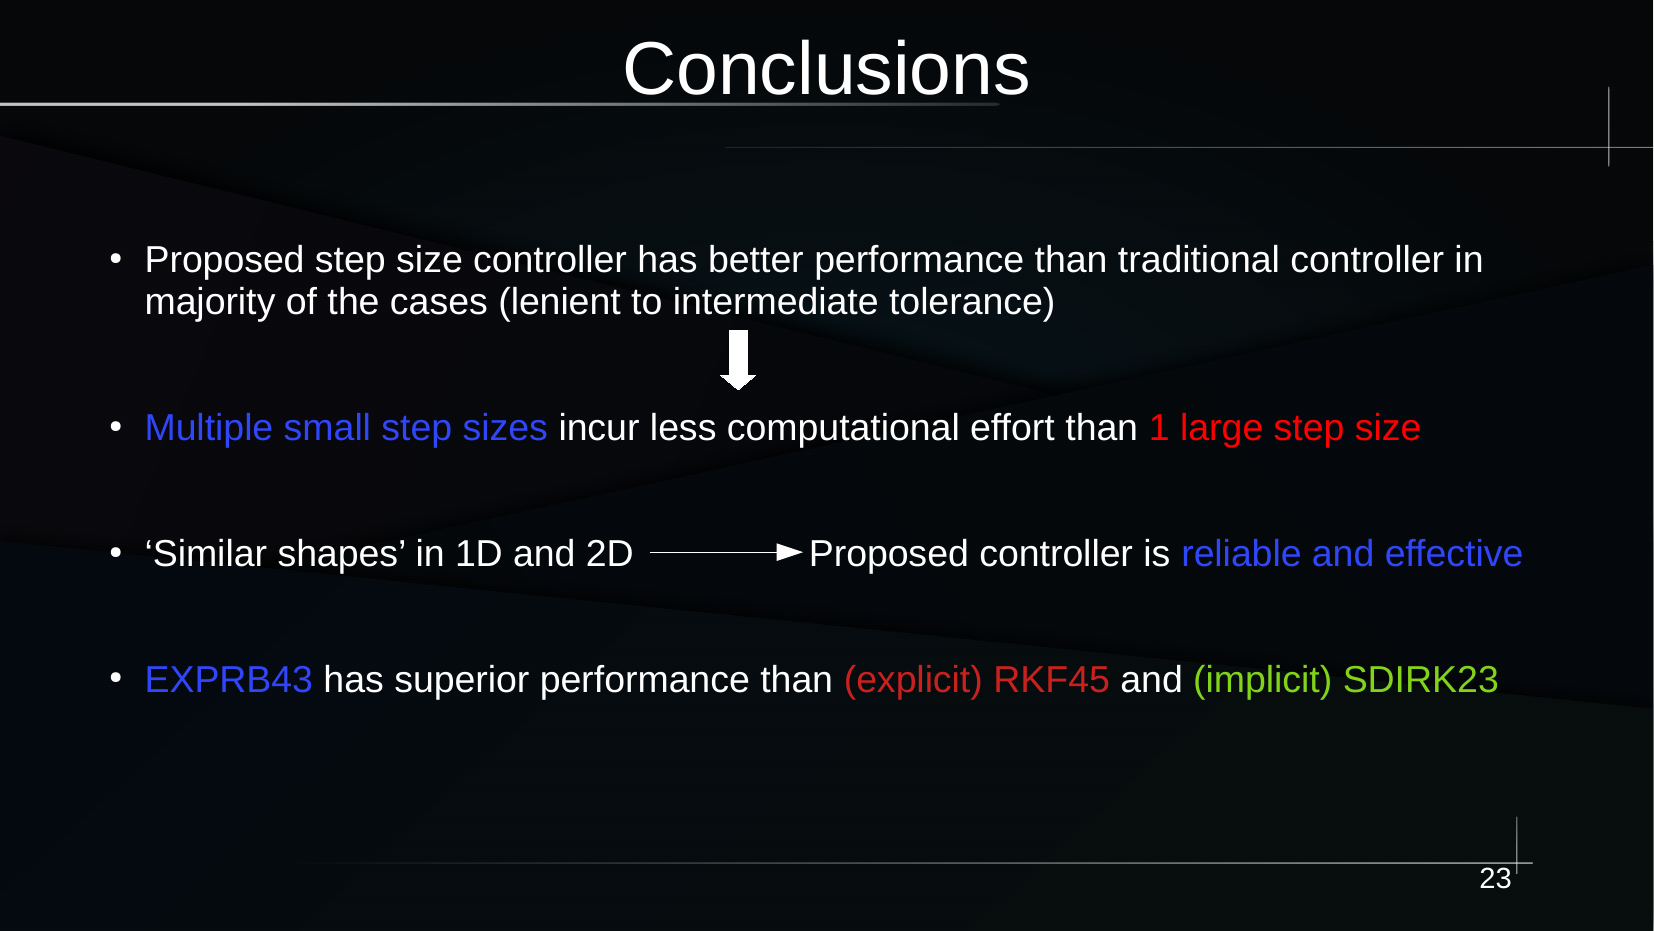

Conclusions
Proposed step size controller has better performance than traditional controller in majority of the cases (lenient to intermediate tolerance)
Multiple small step sizes incur less computational effort than 1 large step size
‘Similar shapes’ in 1D and 2D 			Proposed controller is reliable and effective
EXPRB43 has superior performance than (explicit) RKF45 and (implicit) SDIRK23
23